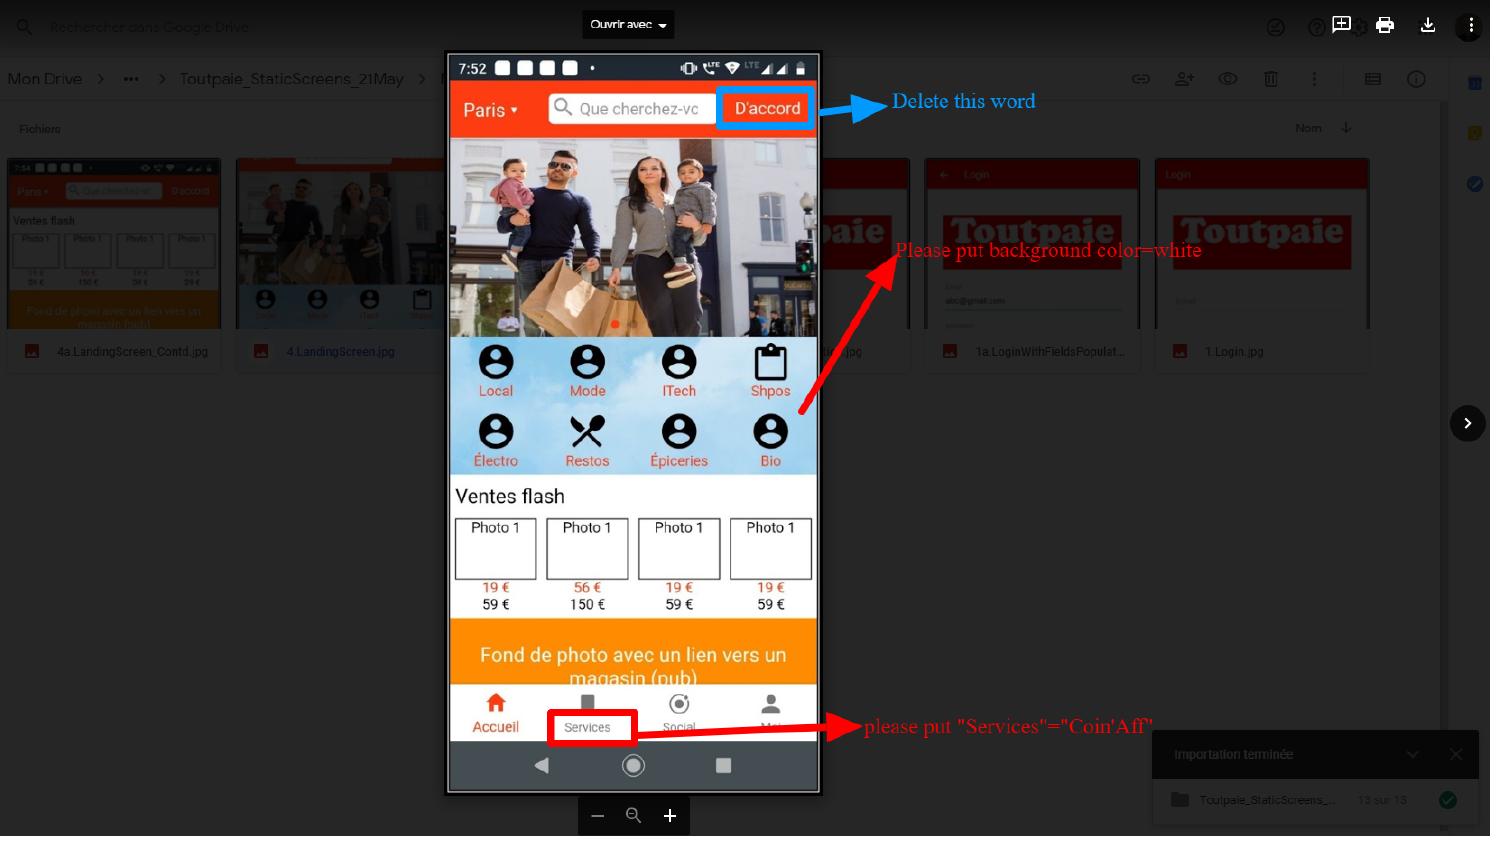

# Screen 2
Main menu. Put this menu block on a white background.
Restos==>Screen 3
Shops ==>Screen 3 but list all the stores of the application located in the department where the user is logged in.
Local ==>Screen 3 but list all the stores and restaurants, fast-food... of the application located within a radius of 100 meters.
Mode
ITech
Shops
Voyages
Restos
Épiceries
Bio
Ventes flash
photo 1
19 €
59€
photo 1
56 €
150€
photo 1
19 €
59€
photo 1
19 €
59€